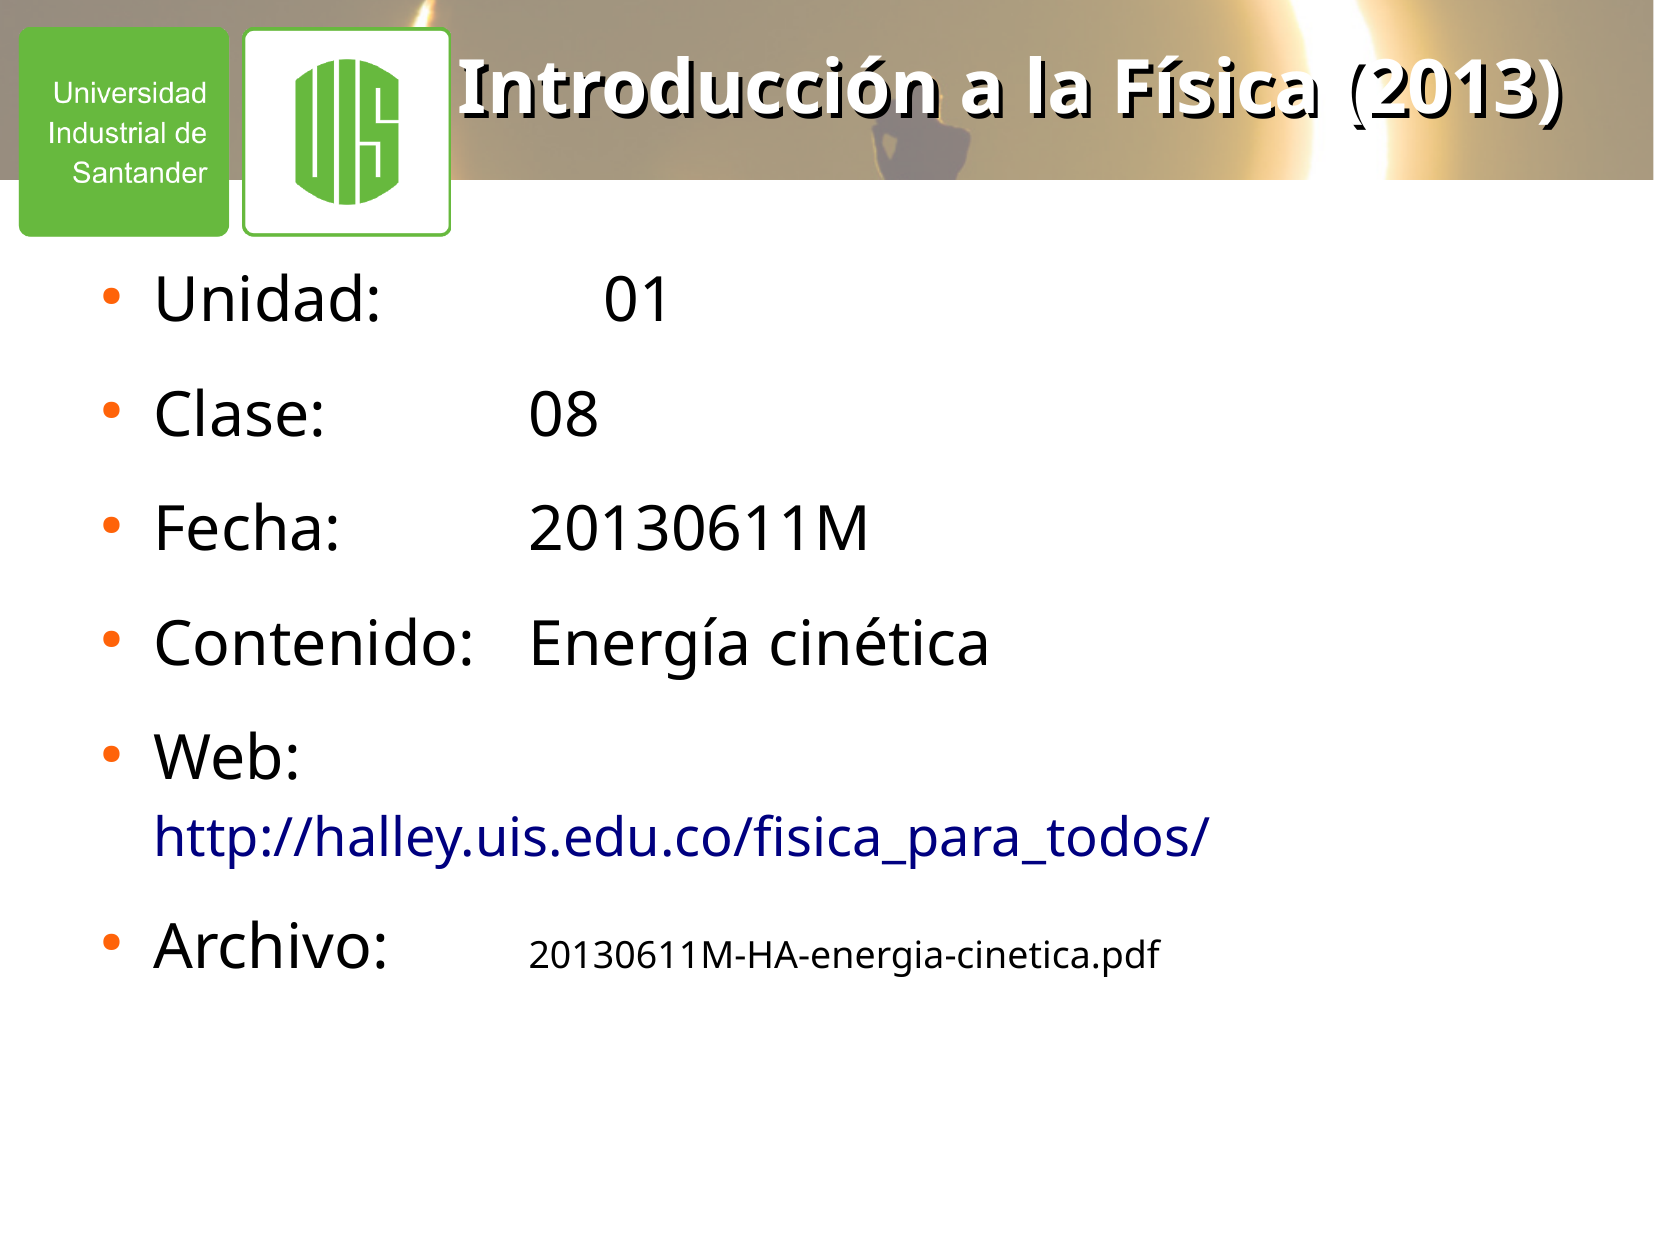

# Introducción a la Física (2013)
Unidad:			01
Clase:			08
Fecha:			20130611M
Contenido:	Energía cinética
Web:				http://halley.uis.edu.co/fisica_para_todos/
Archivo:		20130611M-HA-energia-cinetica.pdf